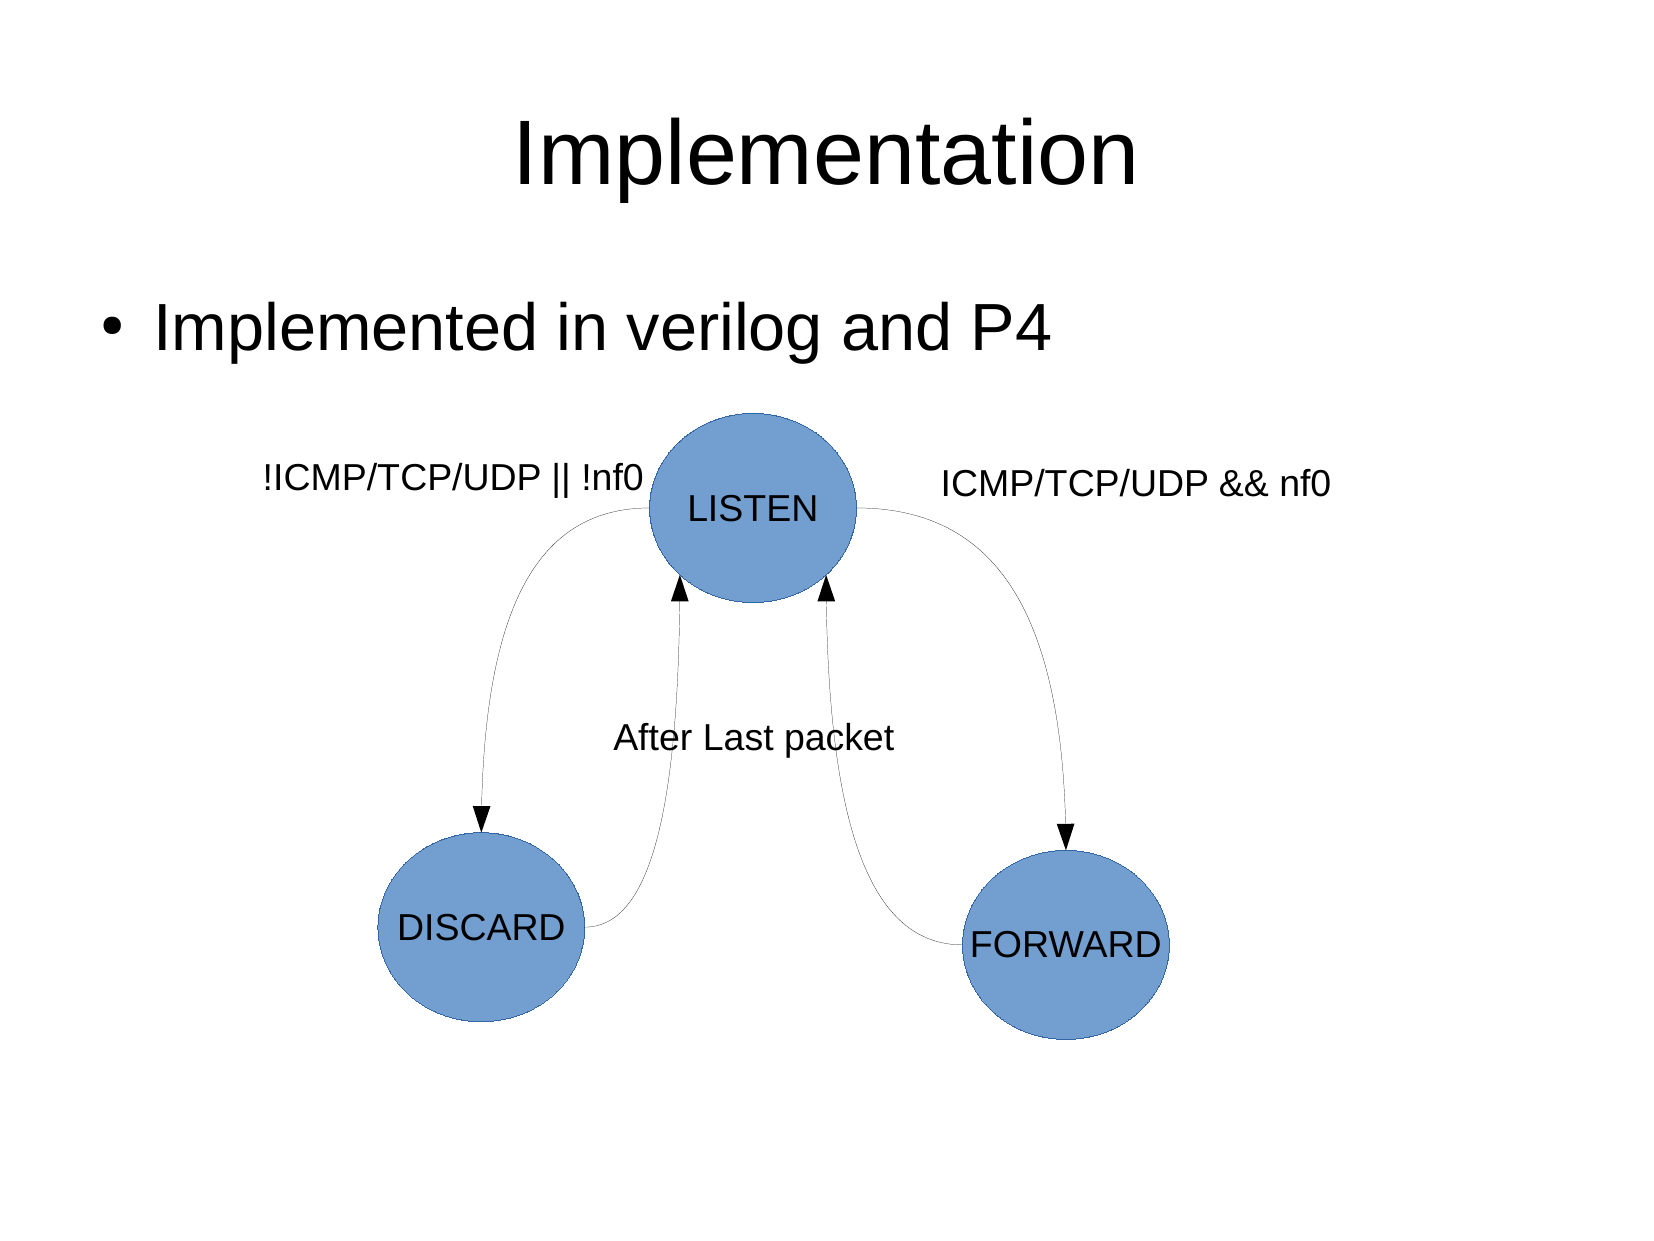

# Implementation
Implemented in verilog and P4
LISTEN
After Last packet
DISCARD
FORWARD
!ICMP/TCP/UDP || !nf0
ICMP/TCP/UDP && nf0